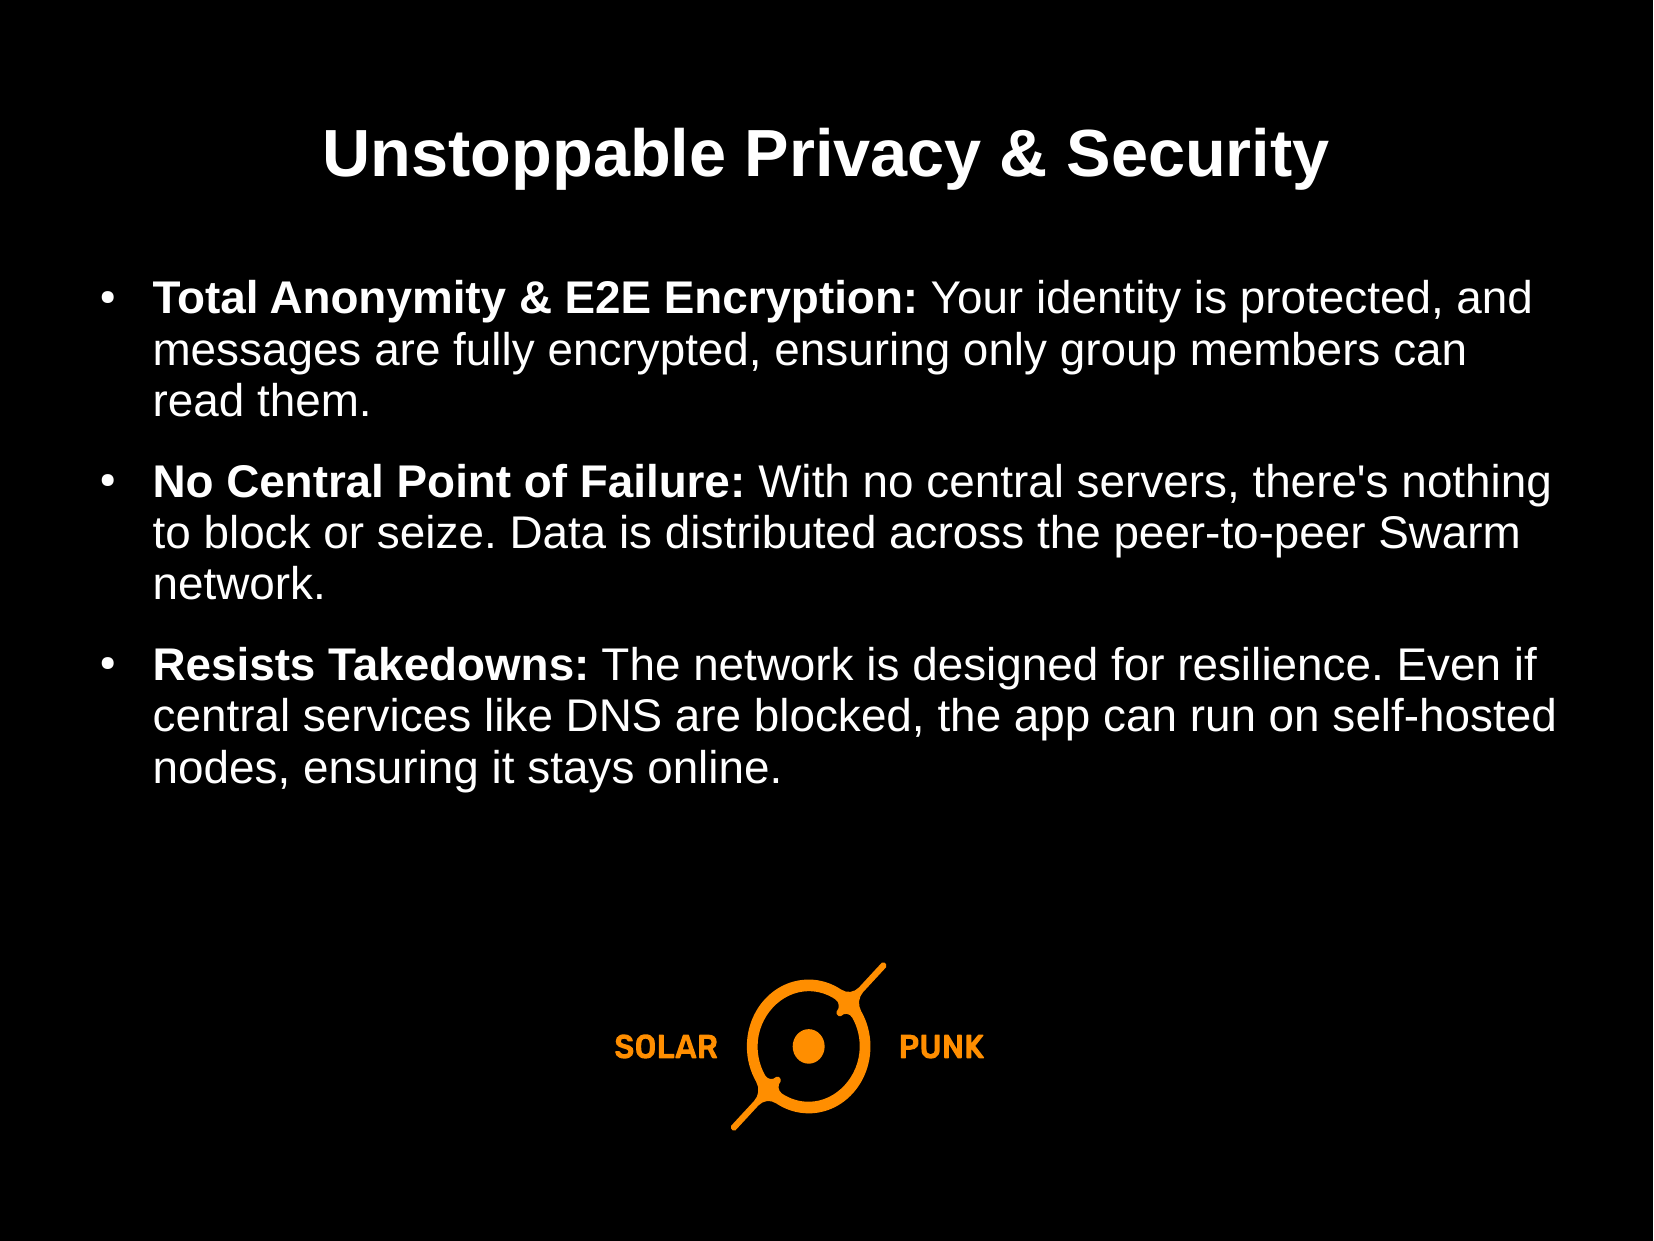

# Unstoppable Privacy & Security
Total Anonymity & E2E Encryption: Your identity is protected, and messages are fully encrypted, ensuring only group members can read them.
No Central Point of Failure: With no central servers, there's nothing to block or seize. Data is distributed across the peer-to-peer Swarm network.
Resists Takedowns: The network is designed for resilience. Even if central services like DNS are blocked, the app can run on self-hosted nodes, ensuring it stays online.